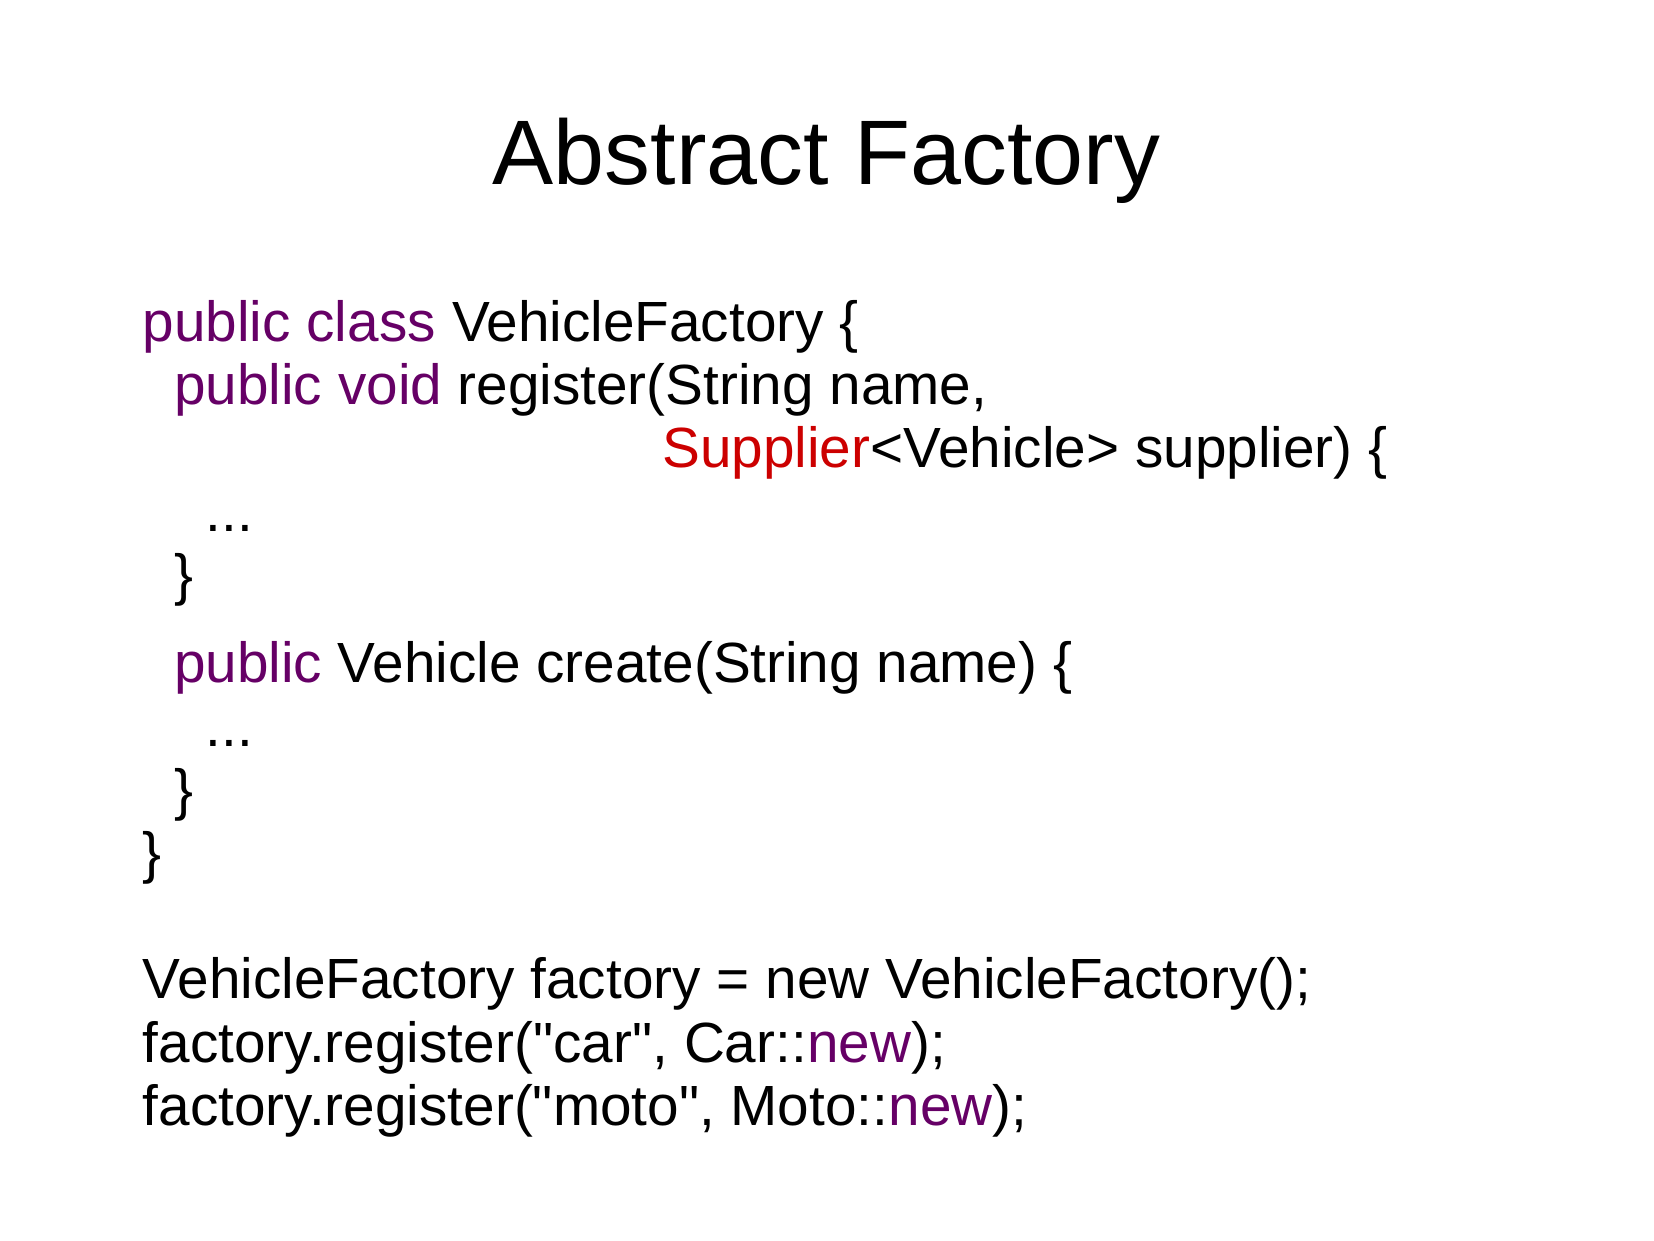

# Abstract Factory
public class VehicleFactory {
 public void register(String name,
 Supplier<Vehicle> supplier) {
 ...
 }
 public Vehicle create(String name) {
 ...
 }
}
VehicleFactory factory = new VehicleFactory();
factory.register("car", Car::new);
factory.register("moto", Moto::new);